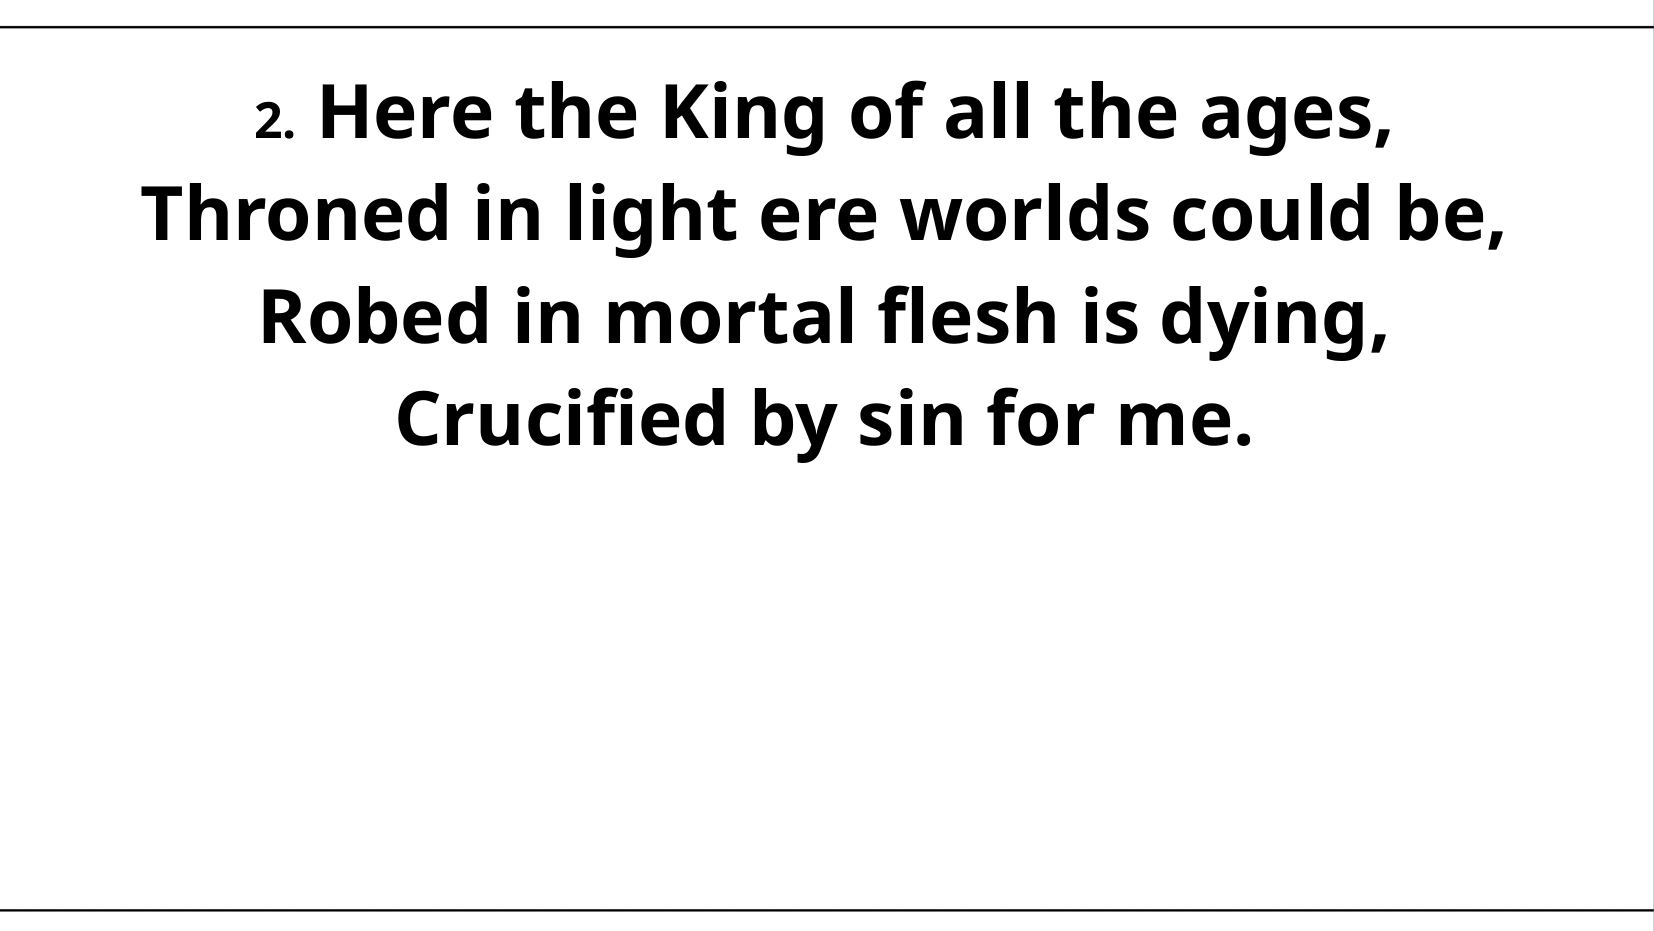

2. Here the King of all the ages,
Throned in light ere worlds could be,
Robed in mortal flesh is dying,
Crucified by sin for me.